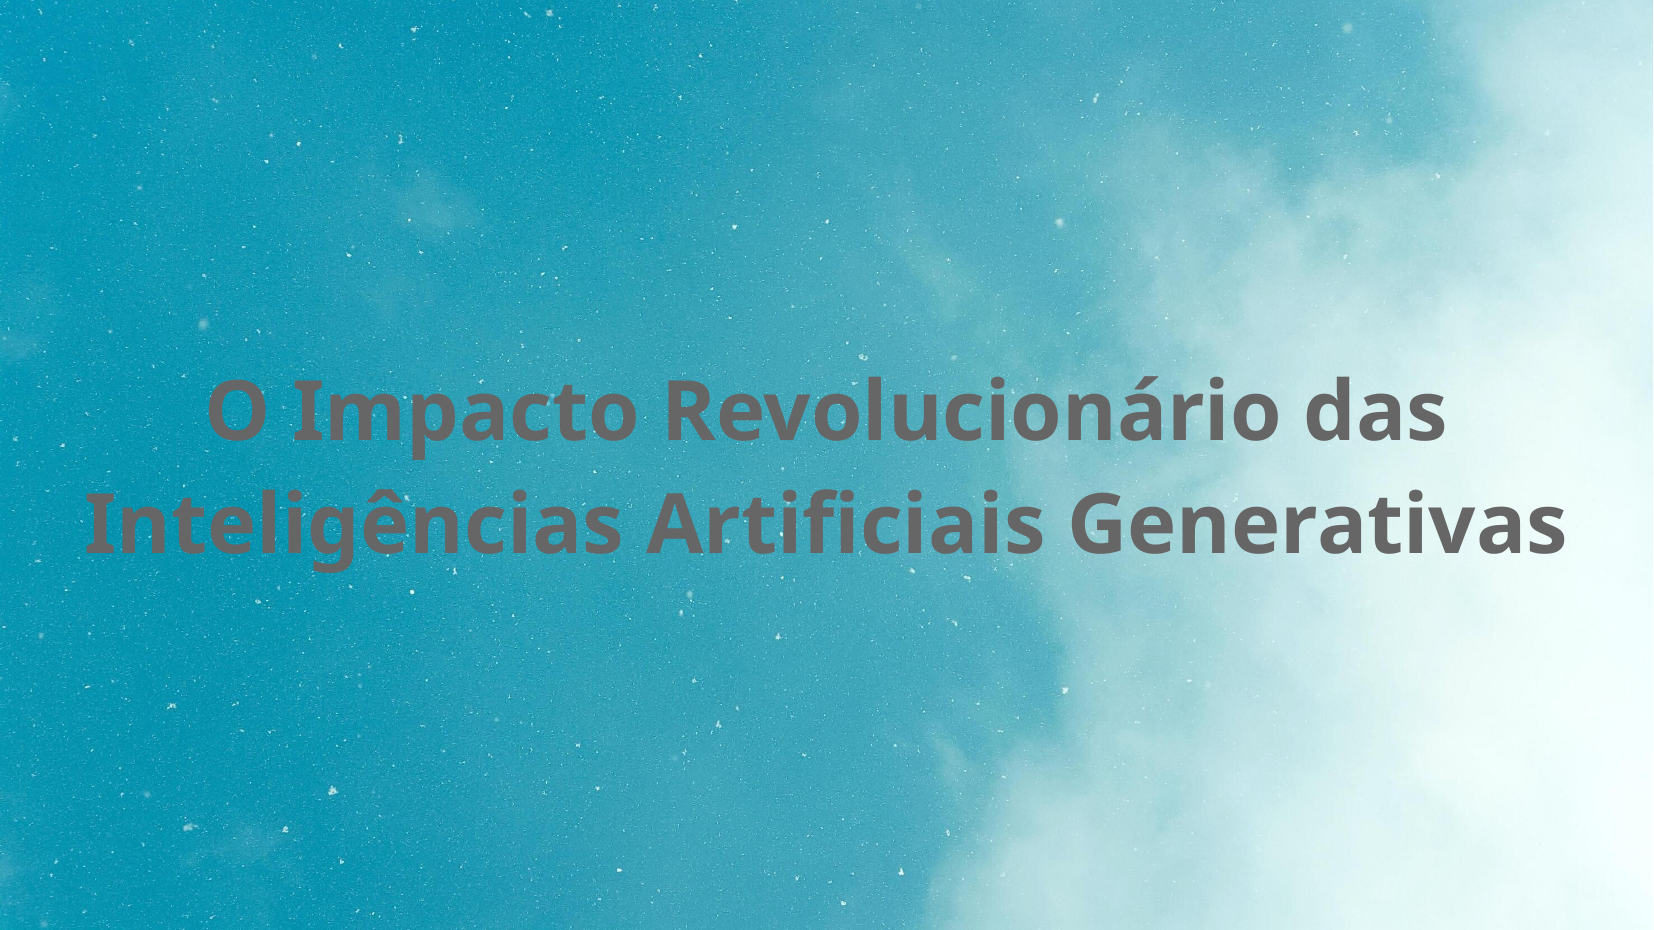

# O Impacto Revolucionário das Inteligências Artificiais Generativas